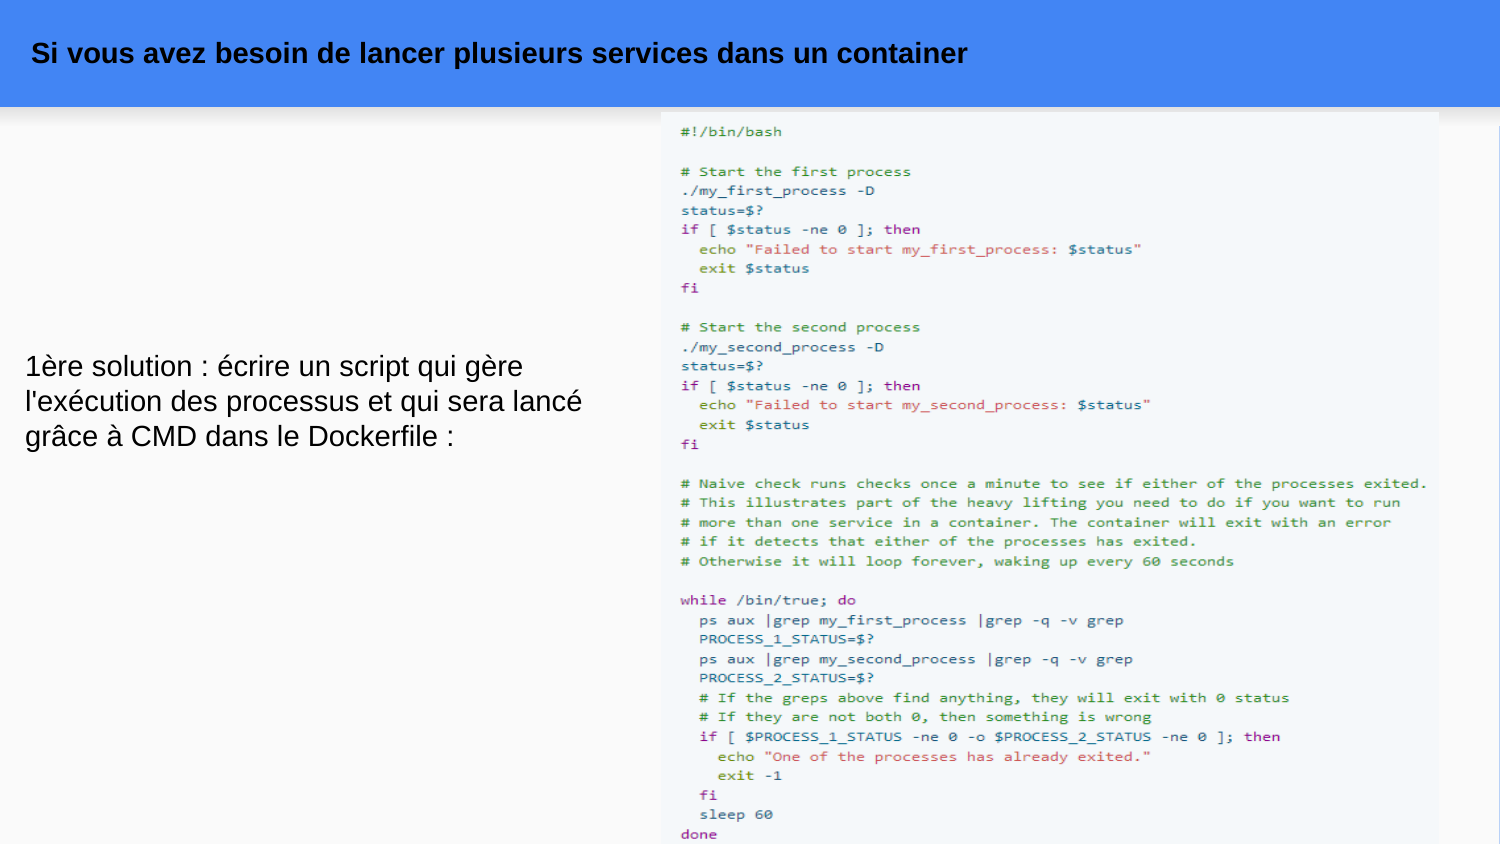

# Si vous avez besoin de lancer plusieurs services dans un container
1ère solution : écrire un script qui gère
l'exécution des processus et qui sera lancé
grâce à CMD dans le Dockerfile :